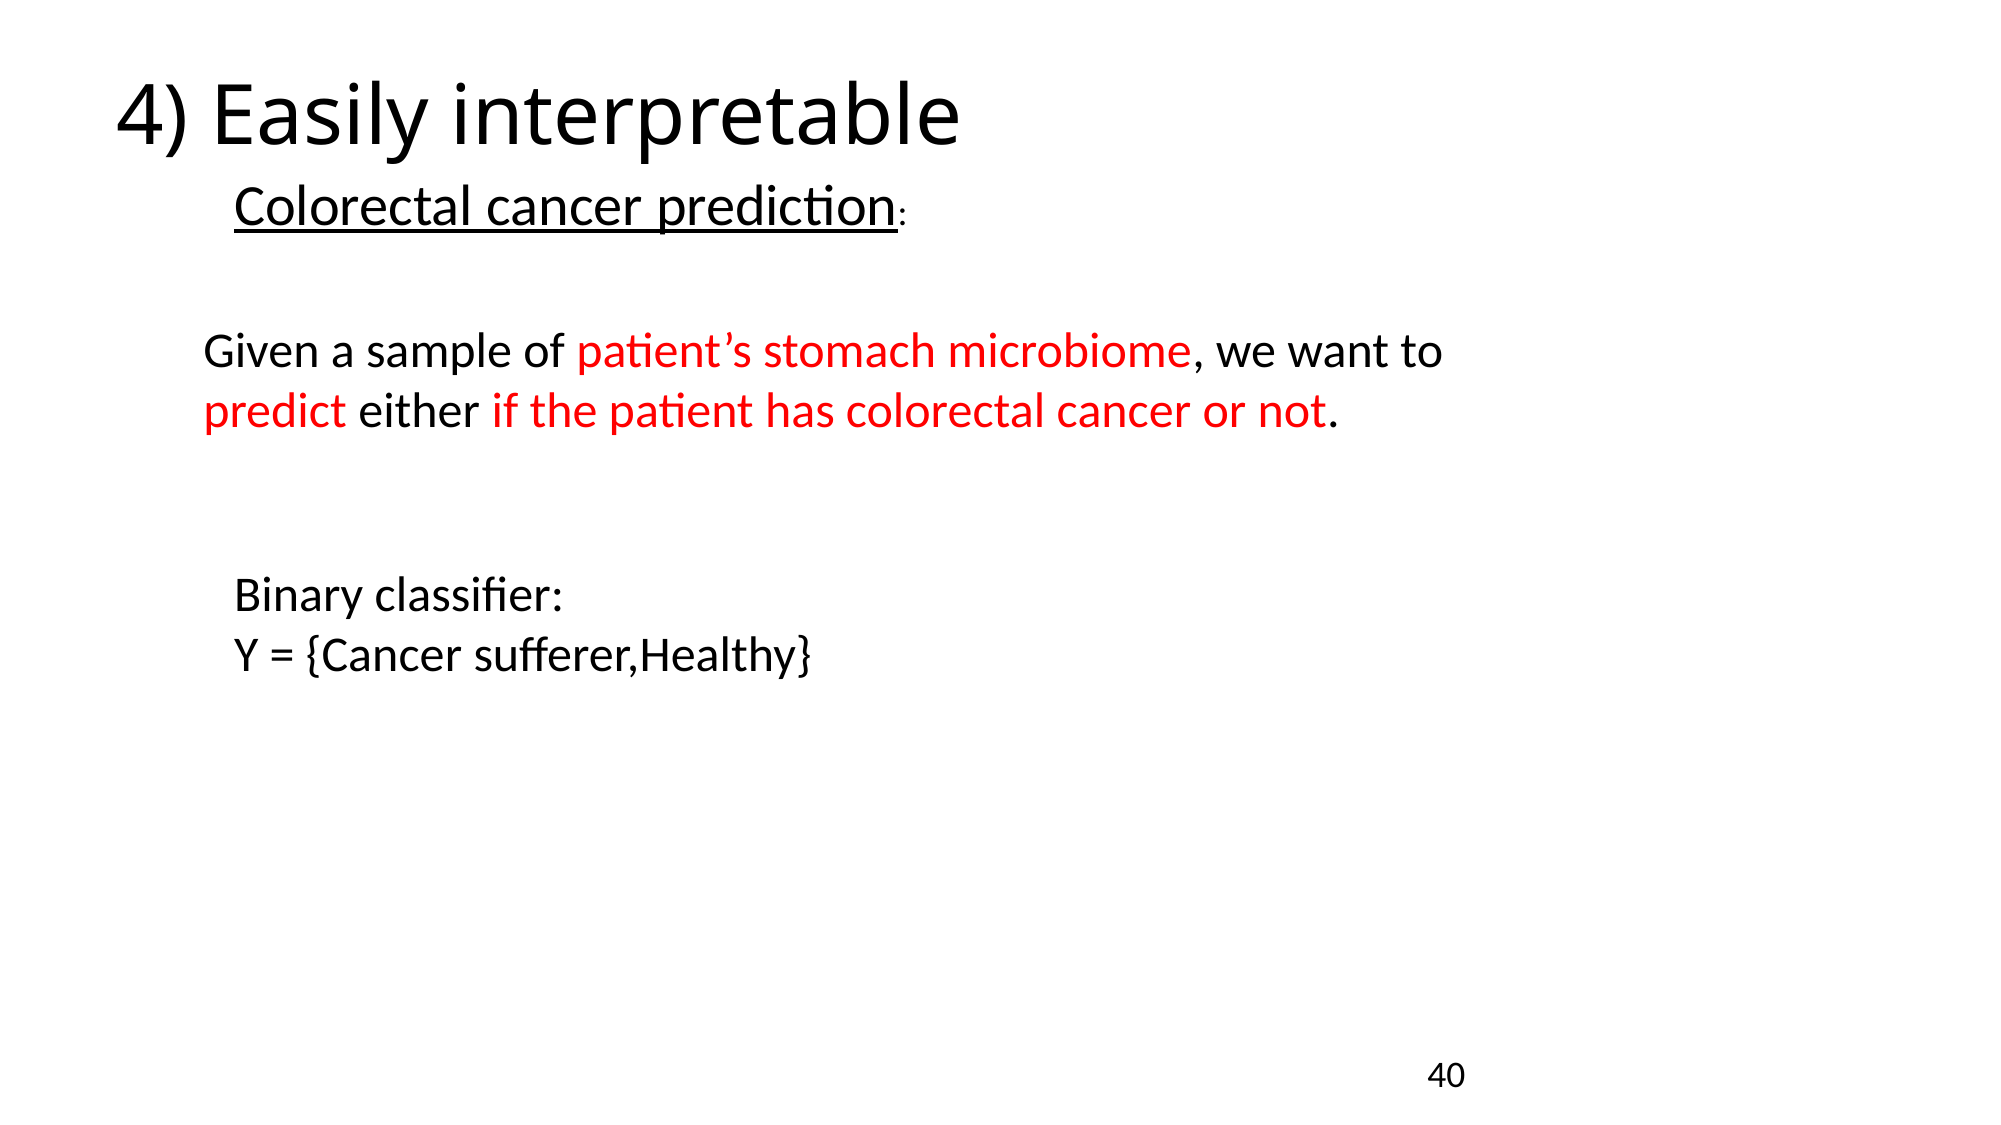

4) Easily interpretable
Colorectal cancer prediction:
Given a sample of patient’s stomach microbiome, we want to predict either if the patient has colorectal cancer or not.
Binary classifier:
Y = {Cancer sufferer,Healthy}